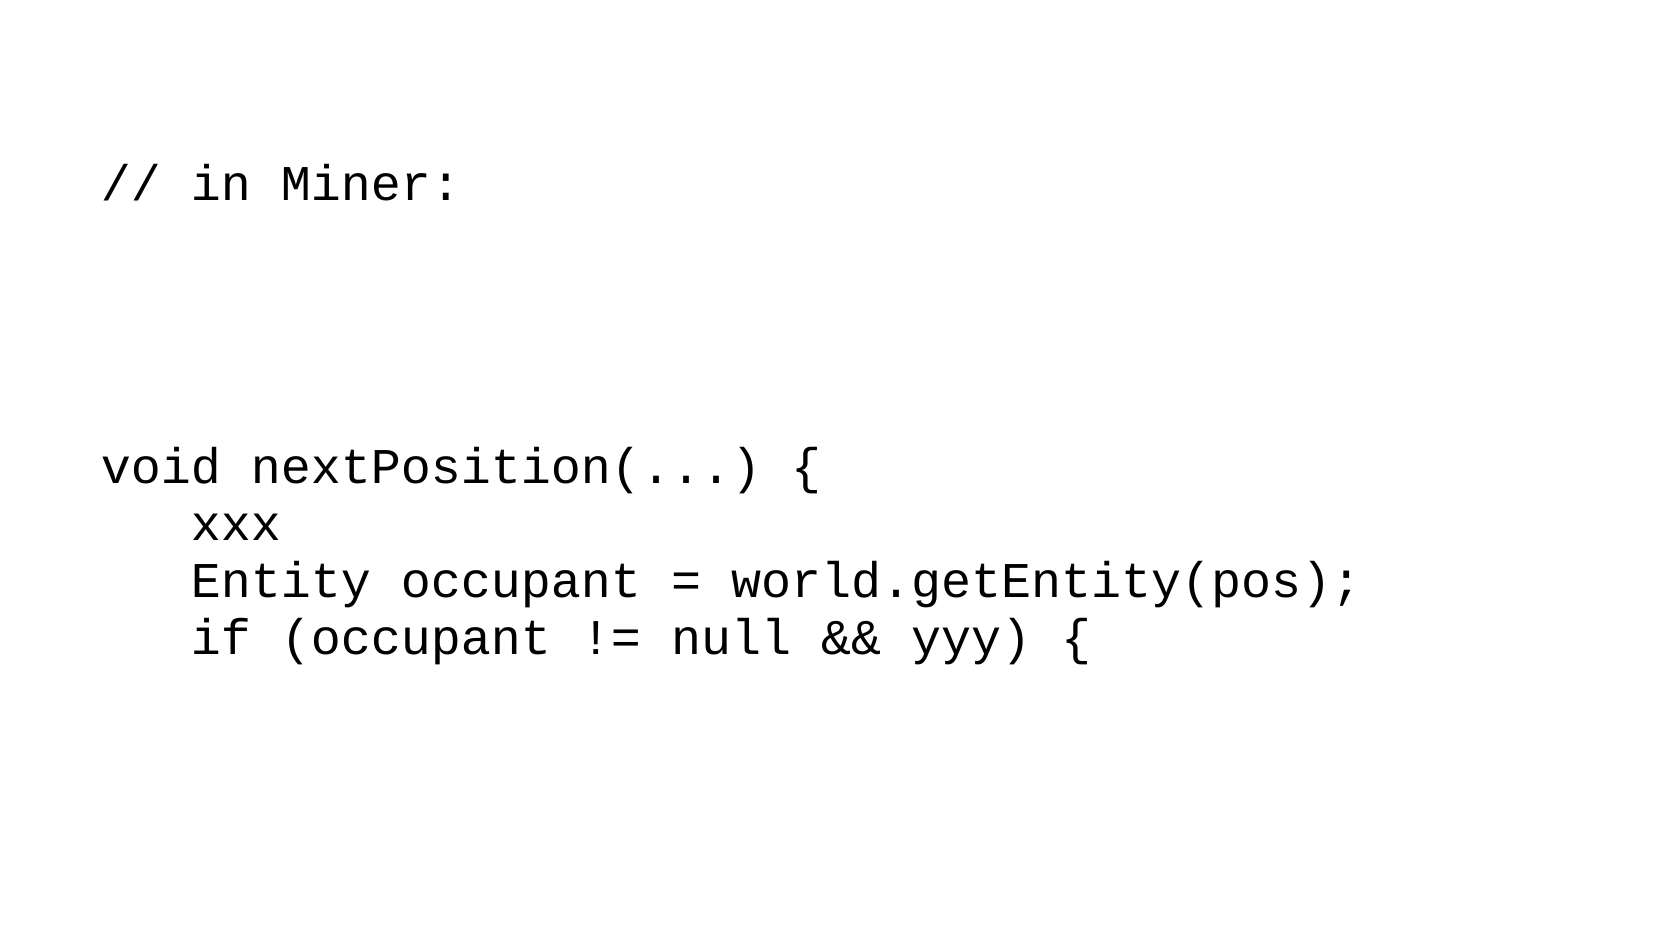

# // in Miner: void nextPosition(...) { xxx Entity occupant = world.getEntity(pos); if (occupant != null && yyy) {